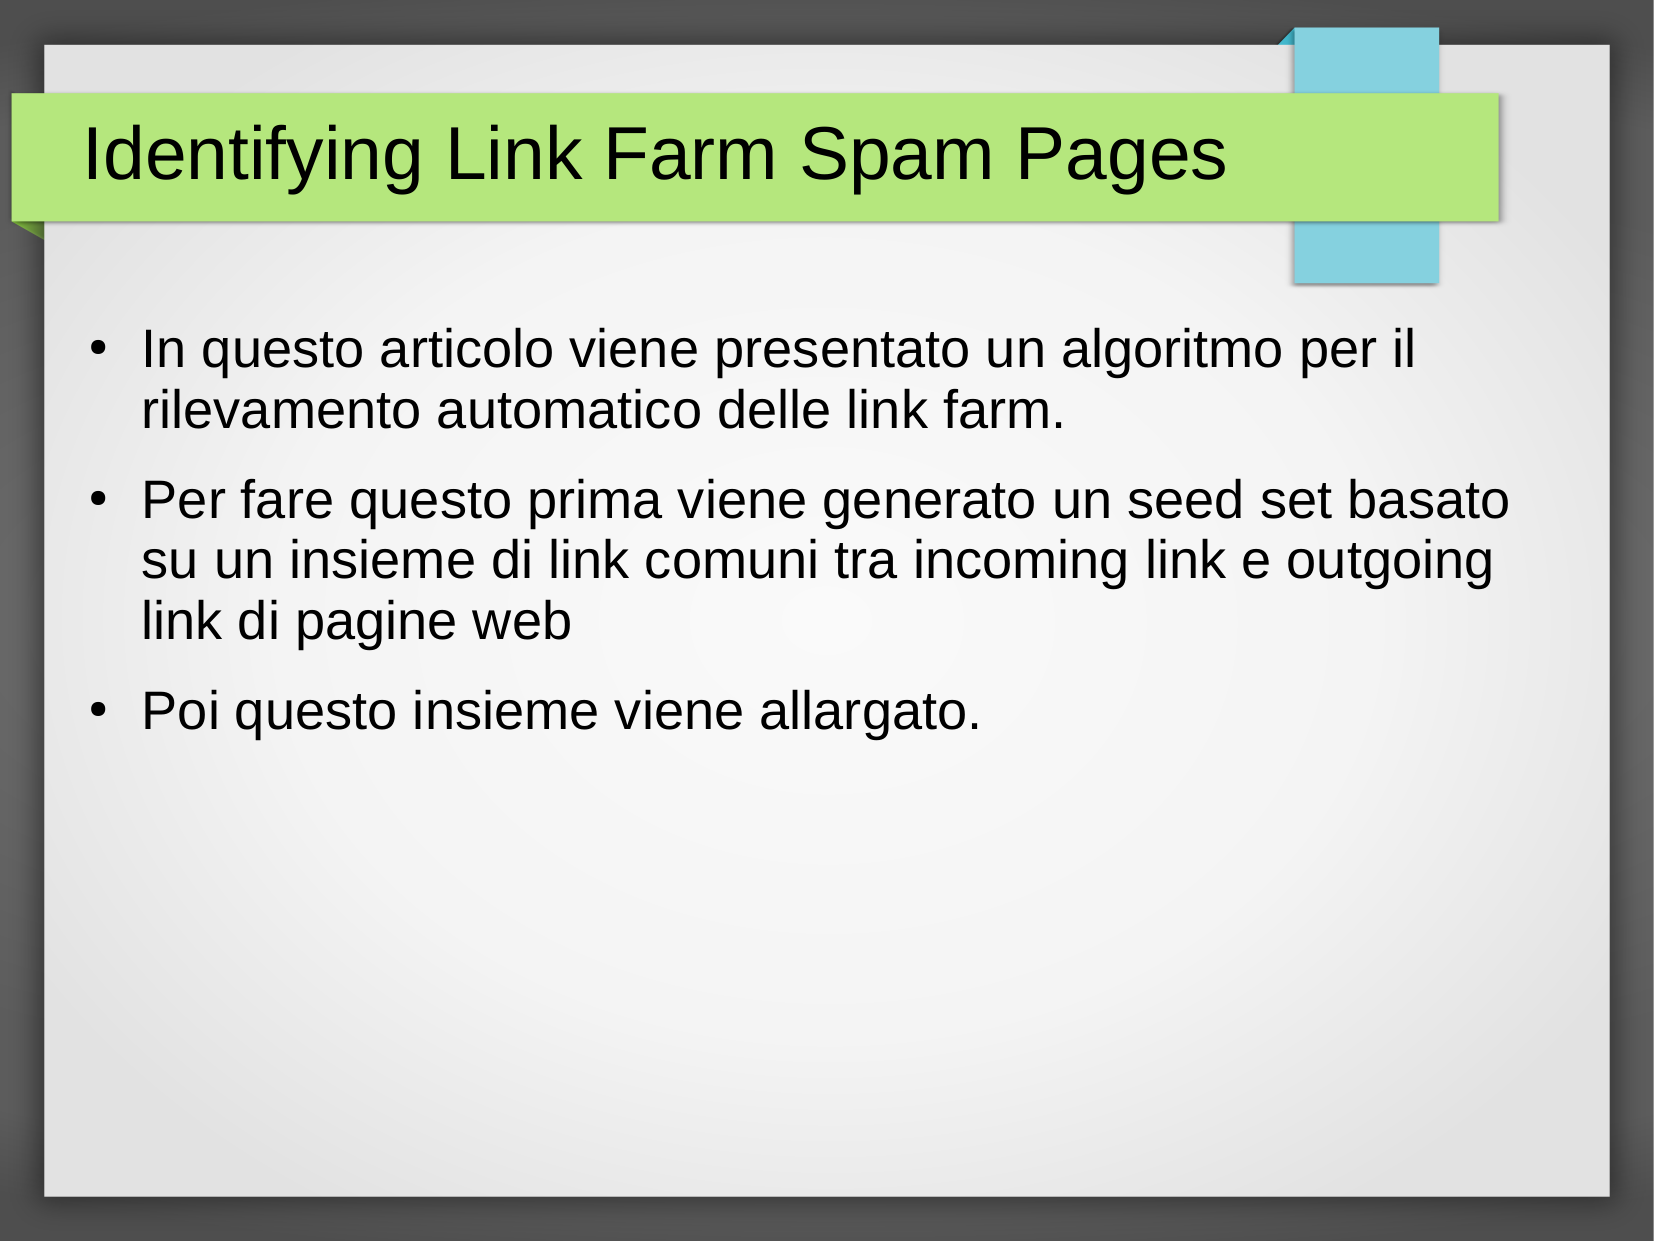

# Identifying Link Farm Spam Pages
In questo articolo viene presentato un algoritmo per il rilevamento automatico delle link farm.
Per fare questo prima viene generato un seed set basato su un insieme di link comuni tra incoming link e outgoing link di pagine web
Poi questo insieme viene allargato.